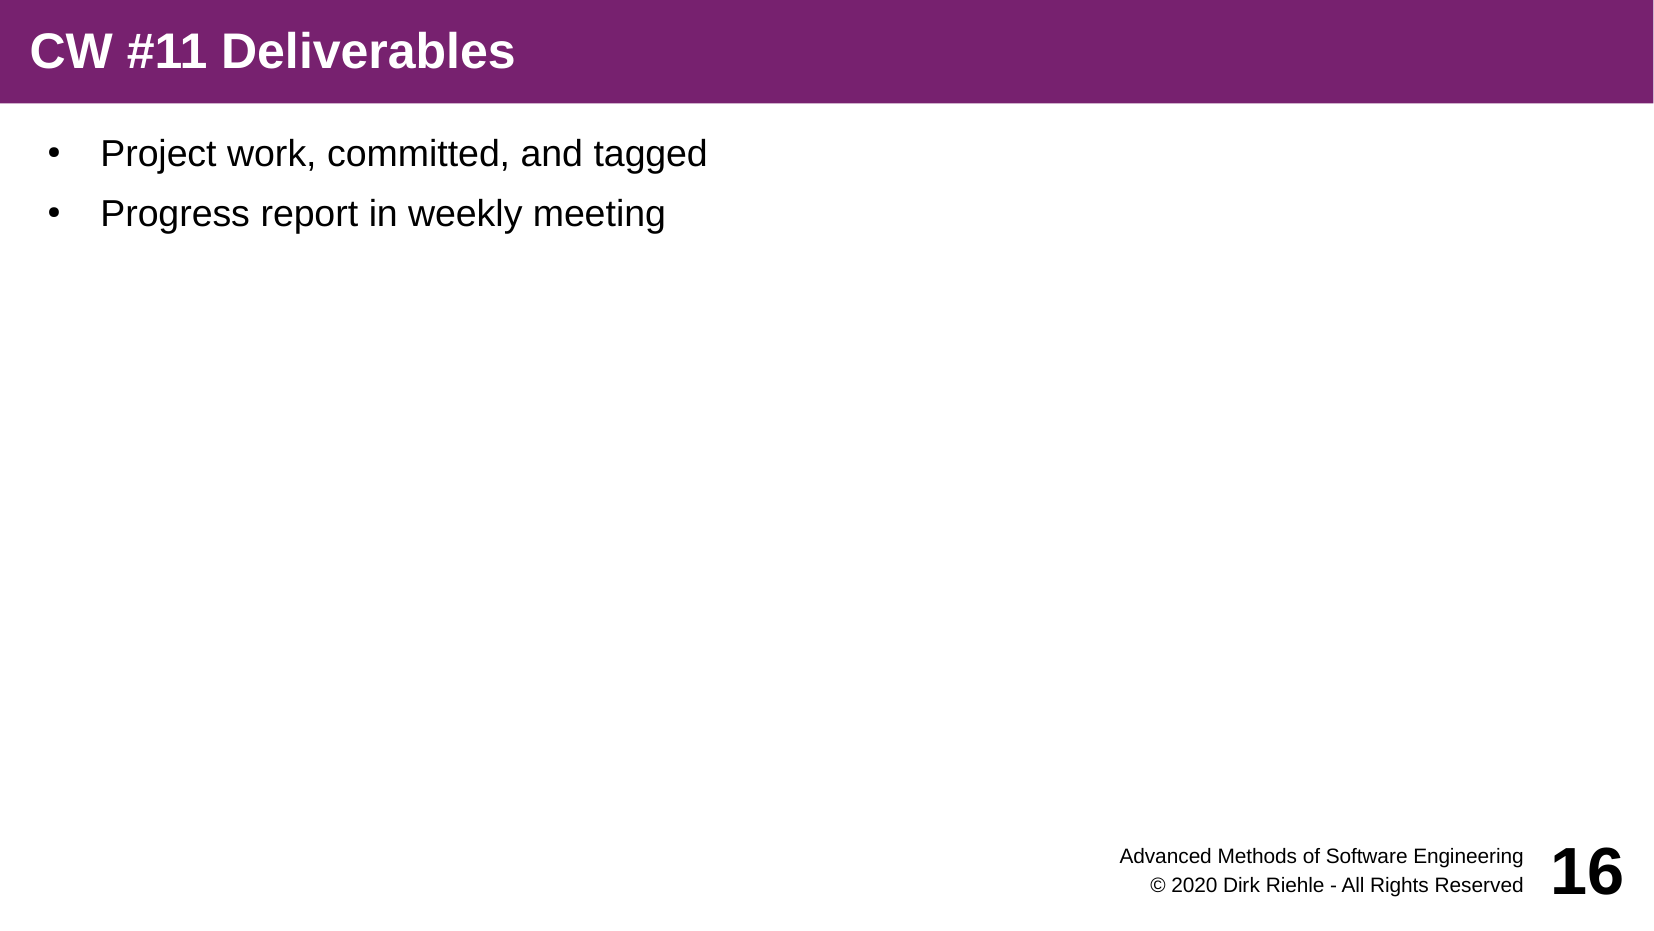

# CW #11 Deliverables
Project work, committed, and tagged
Progress report in weekly meeting
Advanced Methods of Software Engineering
16
© 2020 Dirk Riehle - All Rights Reserved